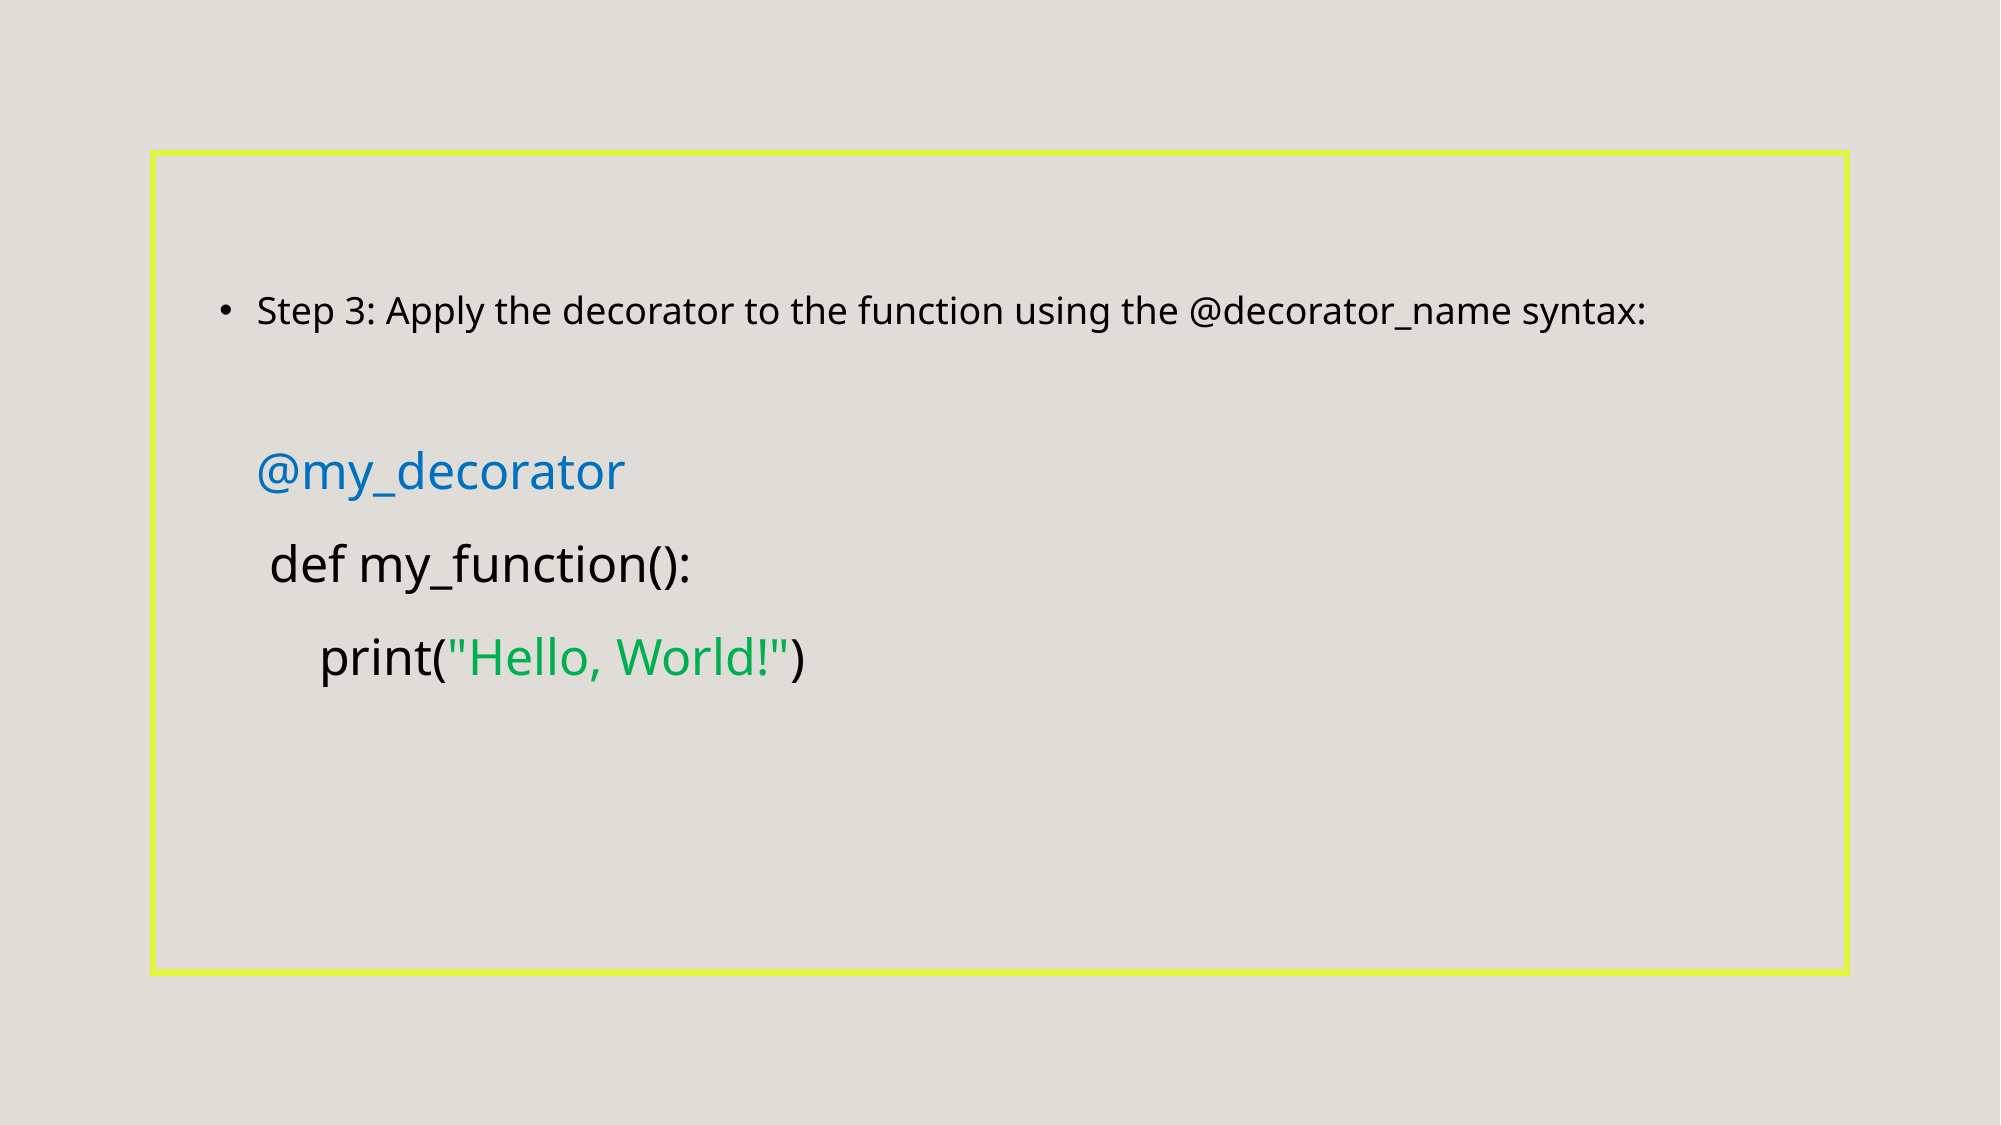

# Step 3: Apply the decorator to the function using the @decorator_name syntax:
 @my_decorator
 def my_function():
  print("Hello, World!")